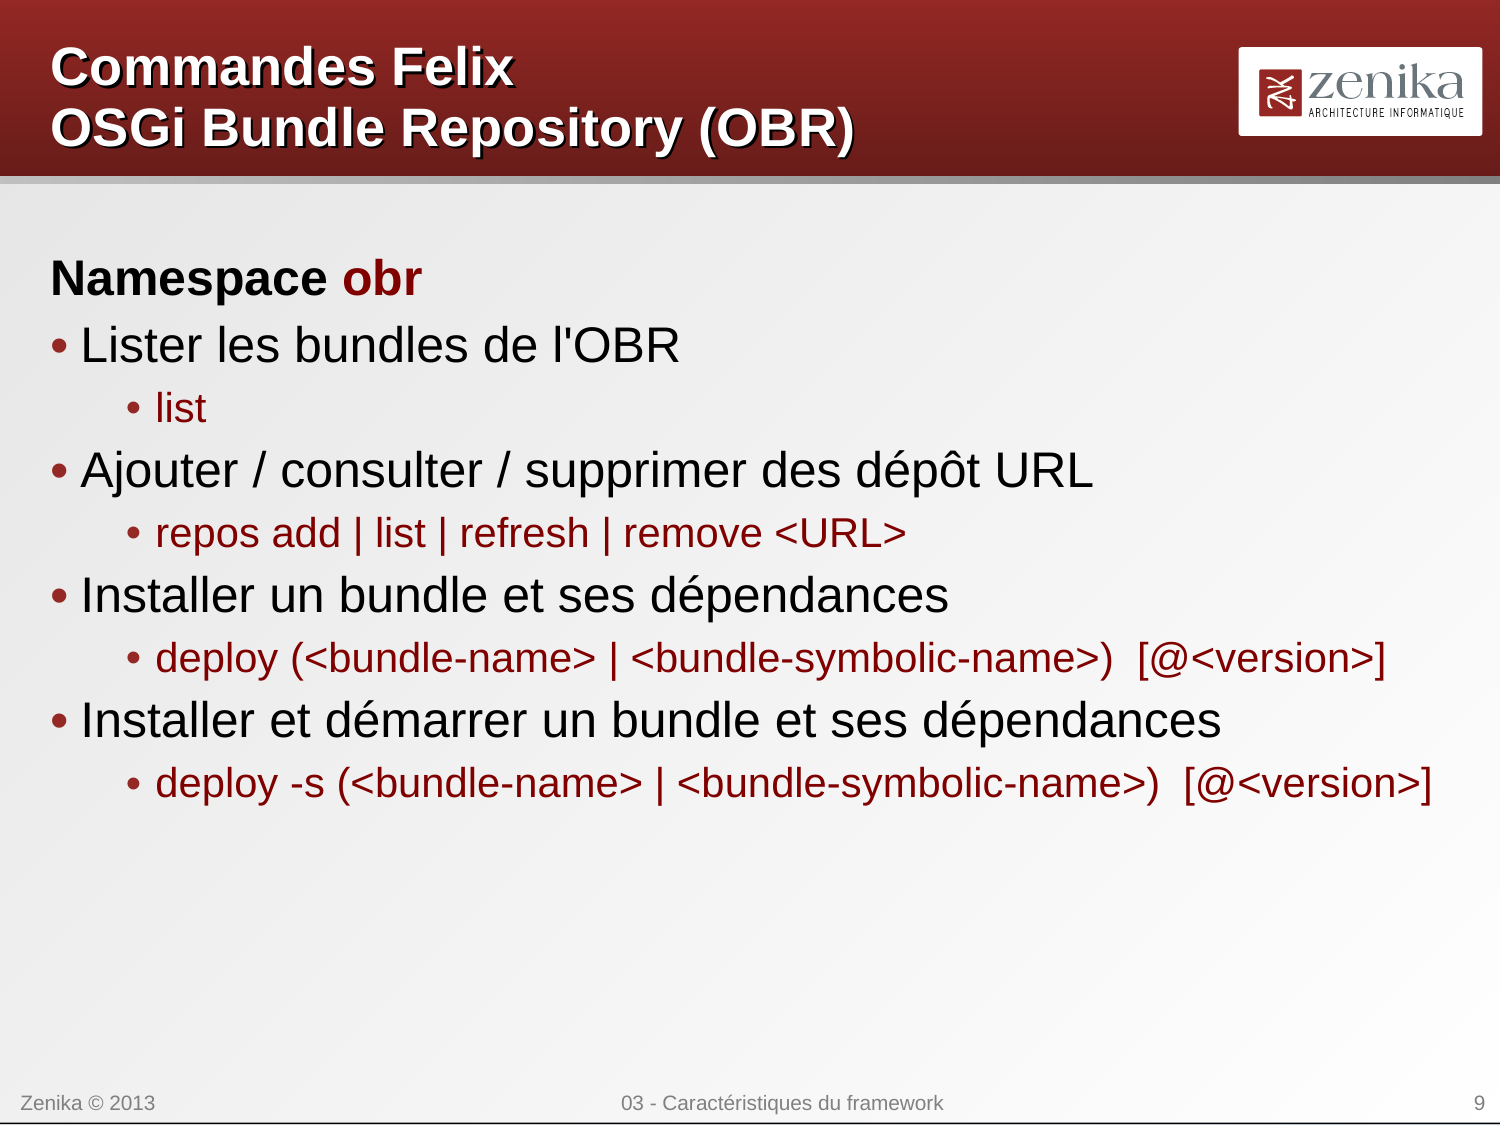

# Commandes Felix OSGi Bundle Repository (OBR)
Namespace obr
Lister les bundles de l'OBR
list
Ajouter / consulter / supprimer des dépôt URL
repos add | list | refresh | remove <URL>
Installer un bundle et ses dépendances
deploy (<bundle-name> | <bundle-symbolic-name>) [@<version>]
Installer et démarrer un bundle et ses dépendances
deploy -s (<bundle-name> | <bundle-symbolic-name>) [@<version>]